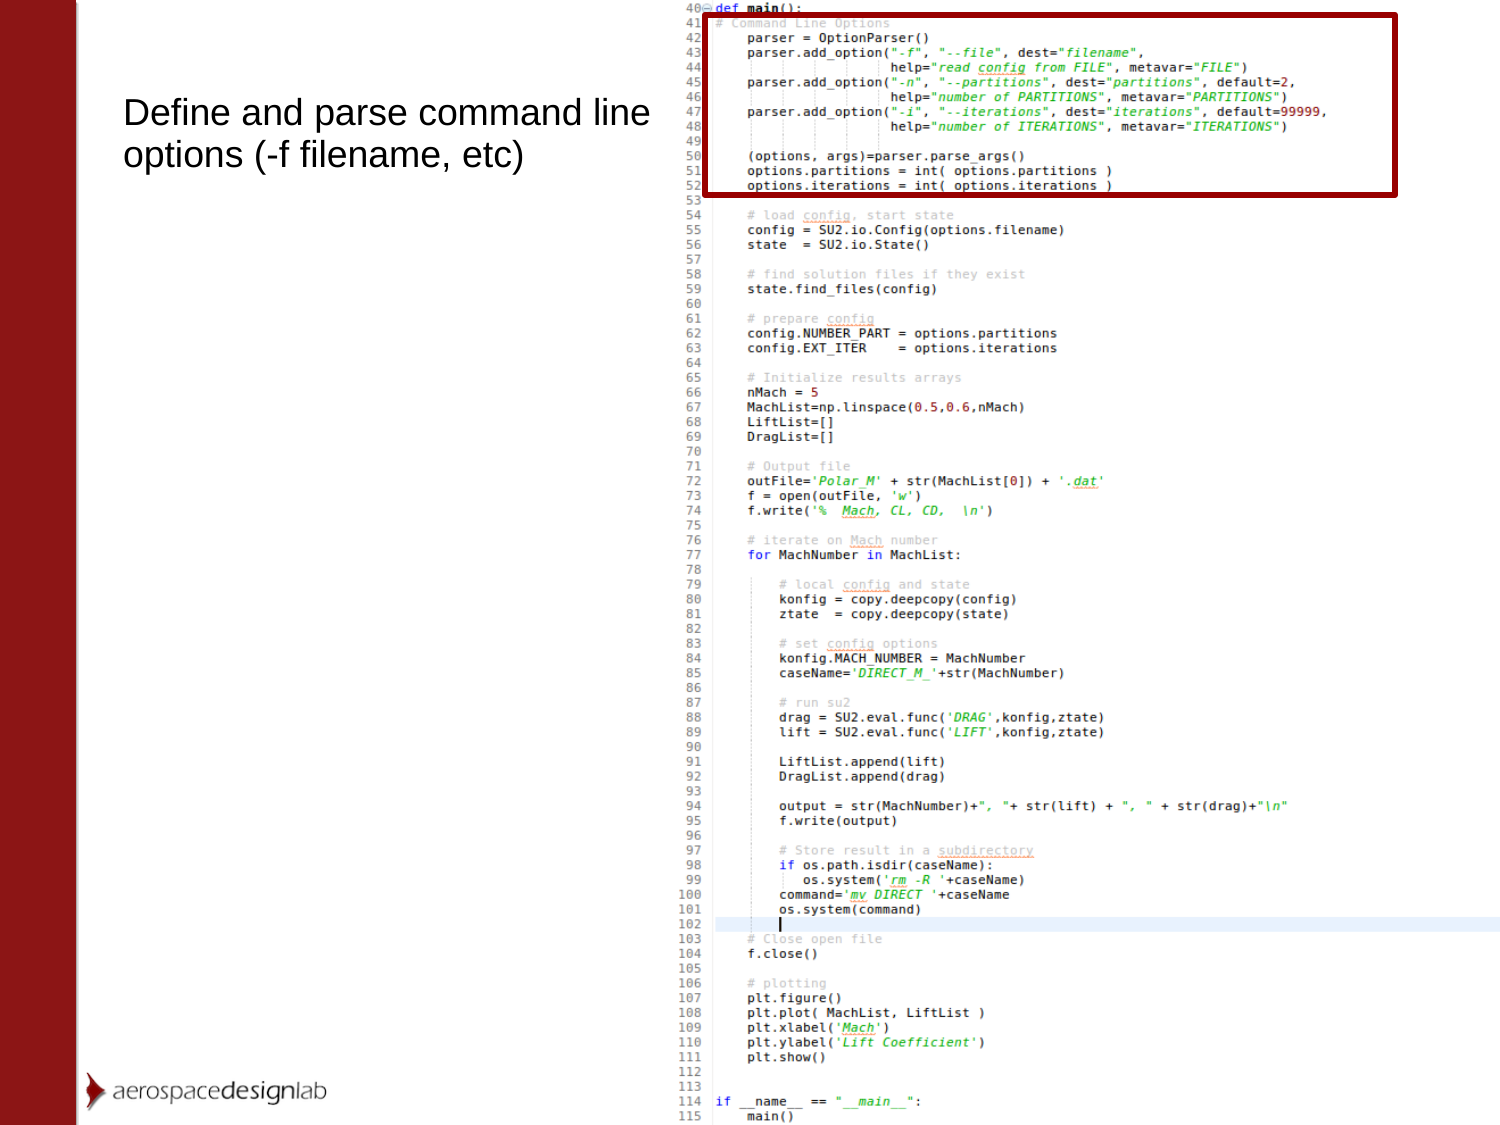

Define and parse command line options (-f filename, etc)